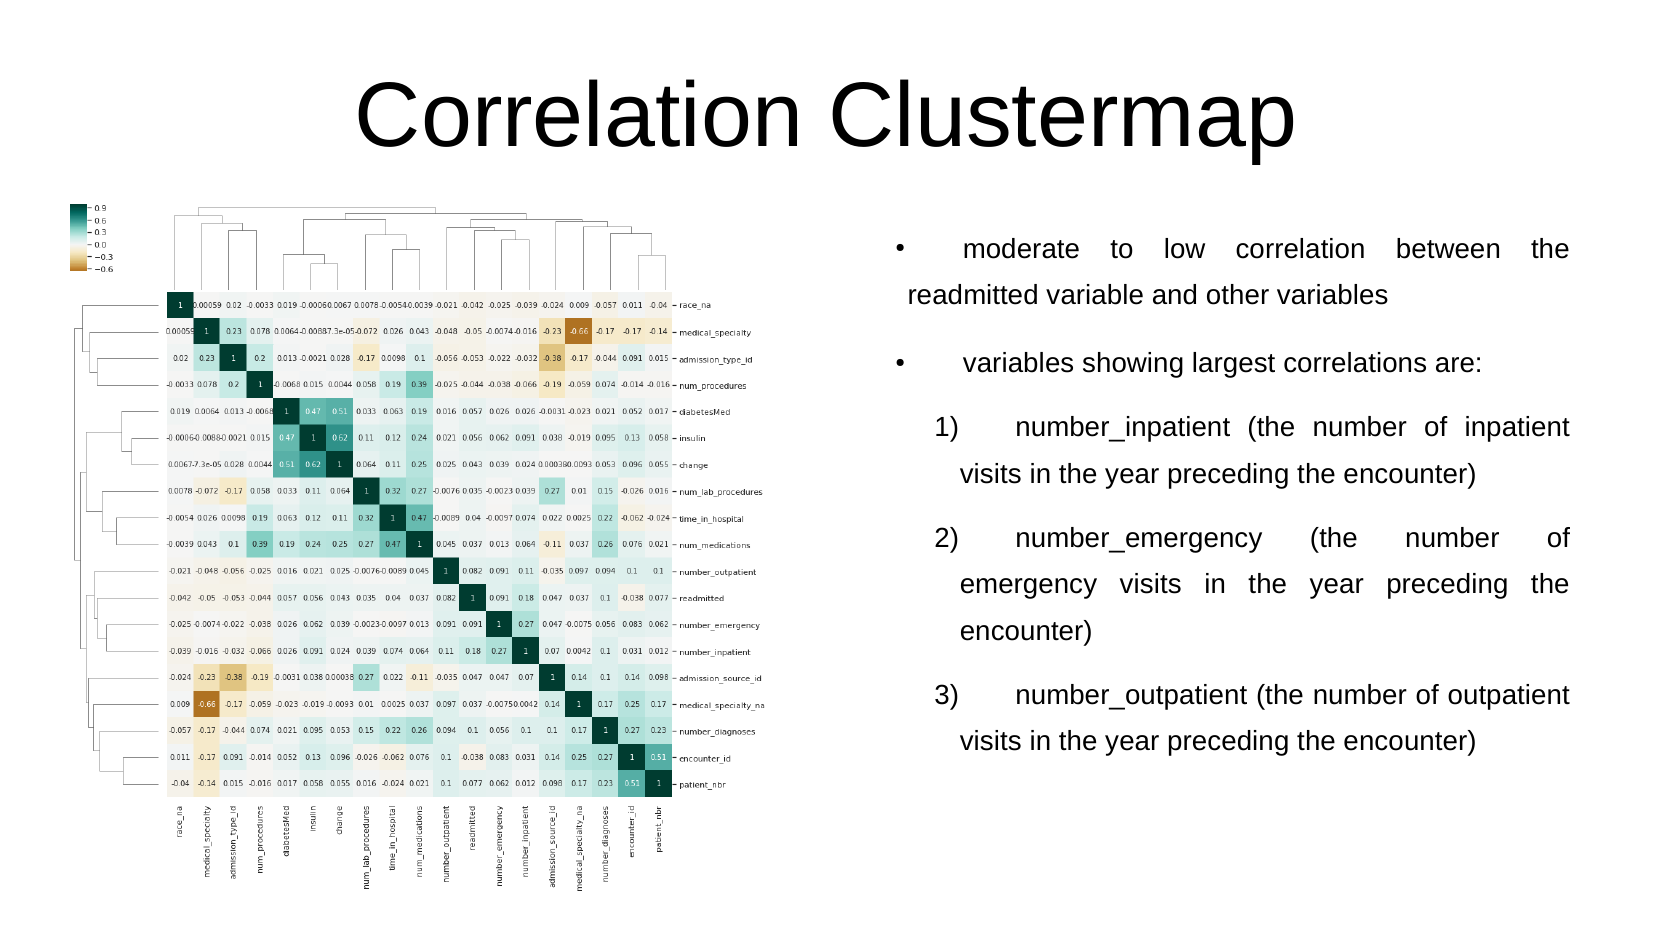

# Correlation Clustermap
moderate to low correlation between the readmitted variable and other variables
variables showing largest correlations are:
number_inpatient (the number of inpatient visits in the year preceding the encounter)
number_emergency (the number of emergency visits in the year preceding the encounter)
number_outpatient (the number of outpatient visits in the year preceding the encounter)